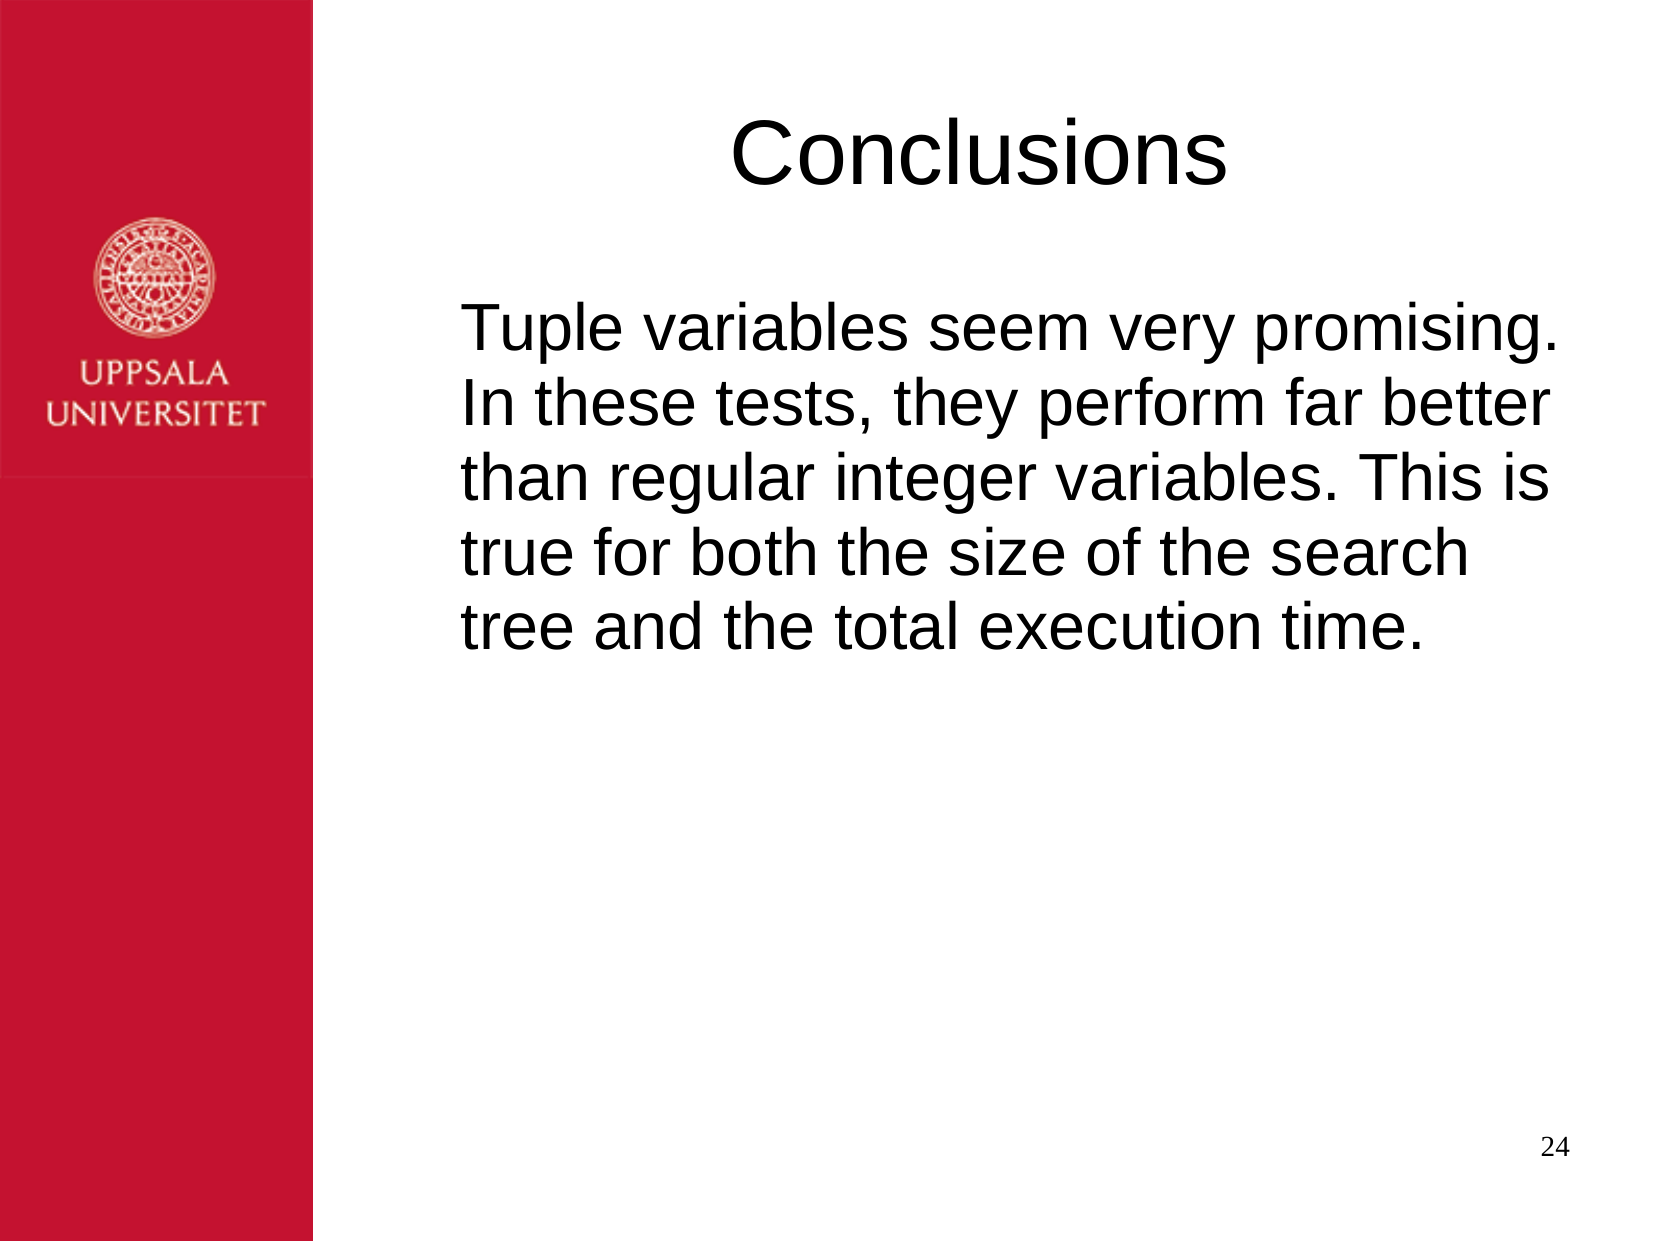

# Conclusions
Tuple variables seem very promising. In these tests, they perform far better than regular integer variables. This is true for both the size of the search tree and the total execution time.
24